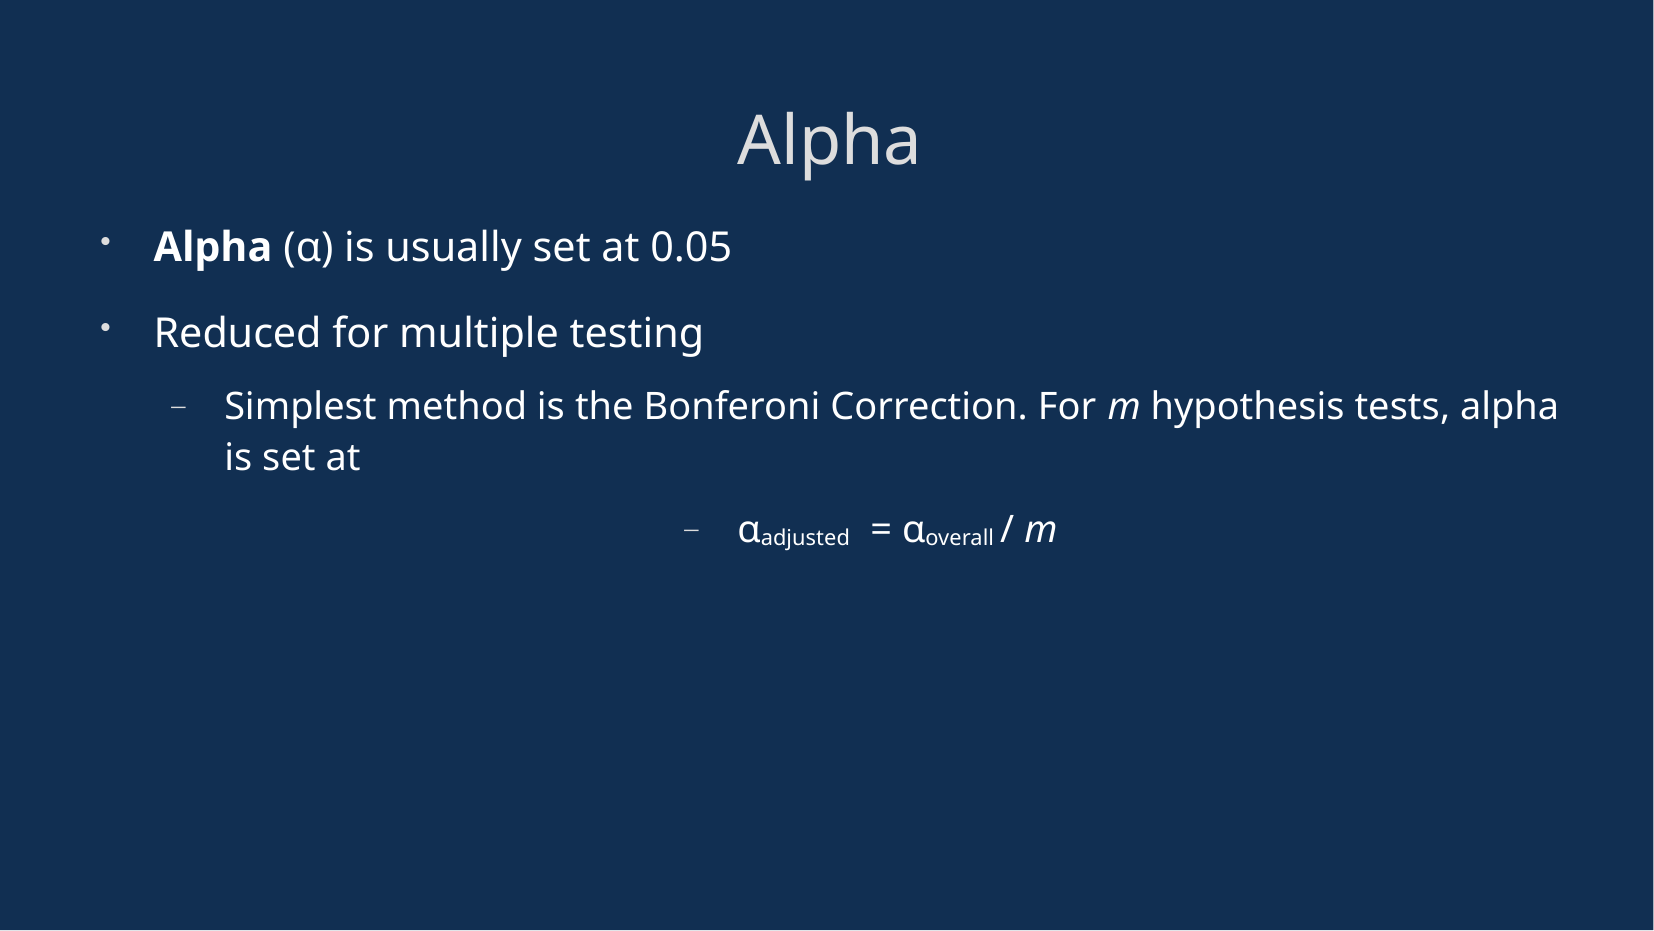

# Alpha
Alpha (α) is usually set at 0.05
Reduced for multiple testing
Simplest method is the Bonferoni Correction. For m hypothesis tests, alpha is set at
αadjusted = αoverall / m